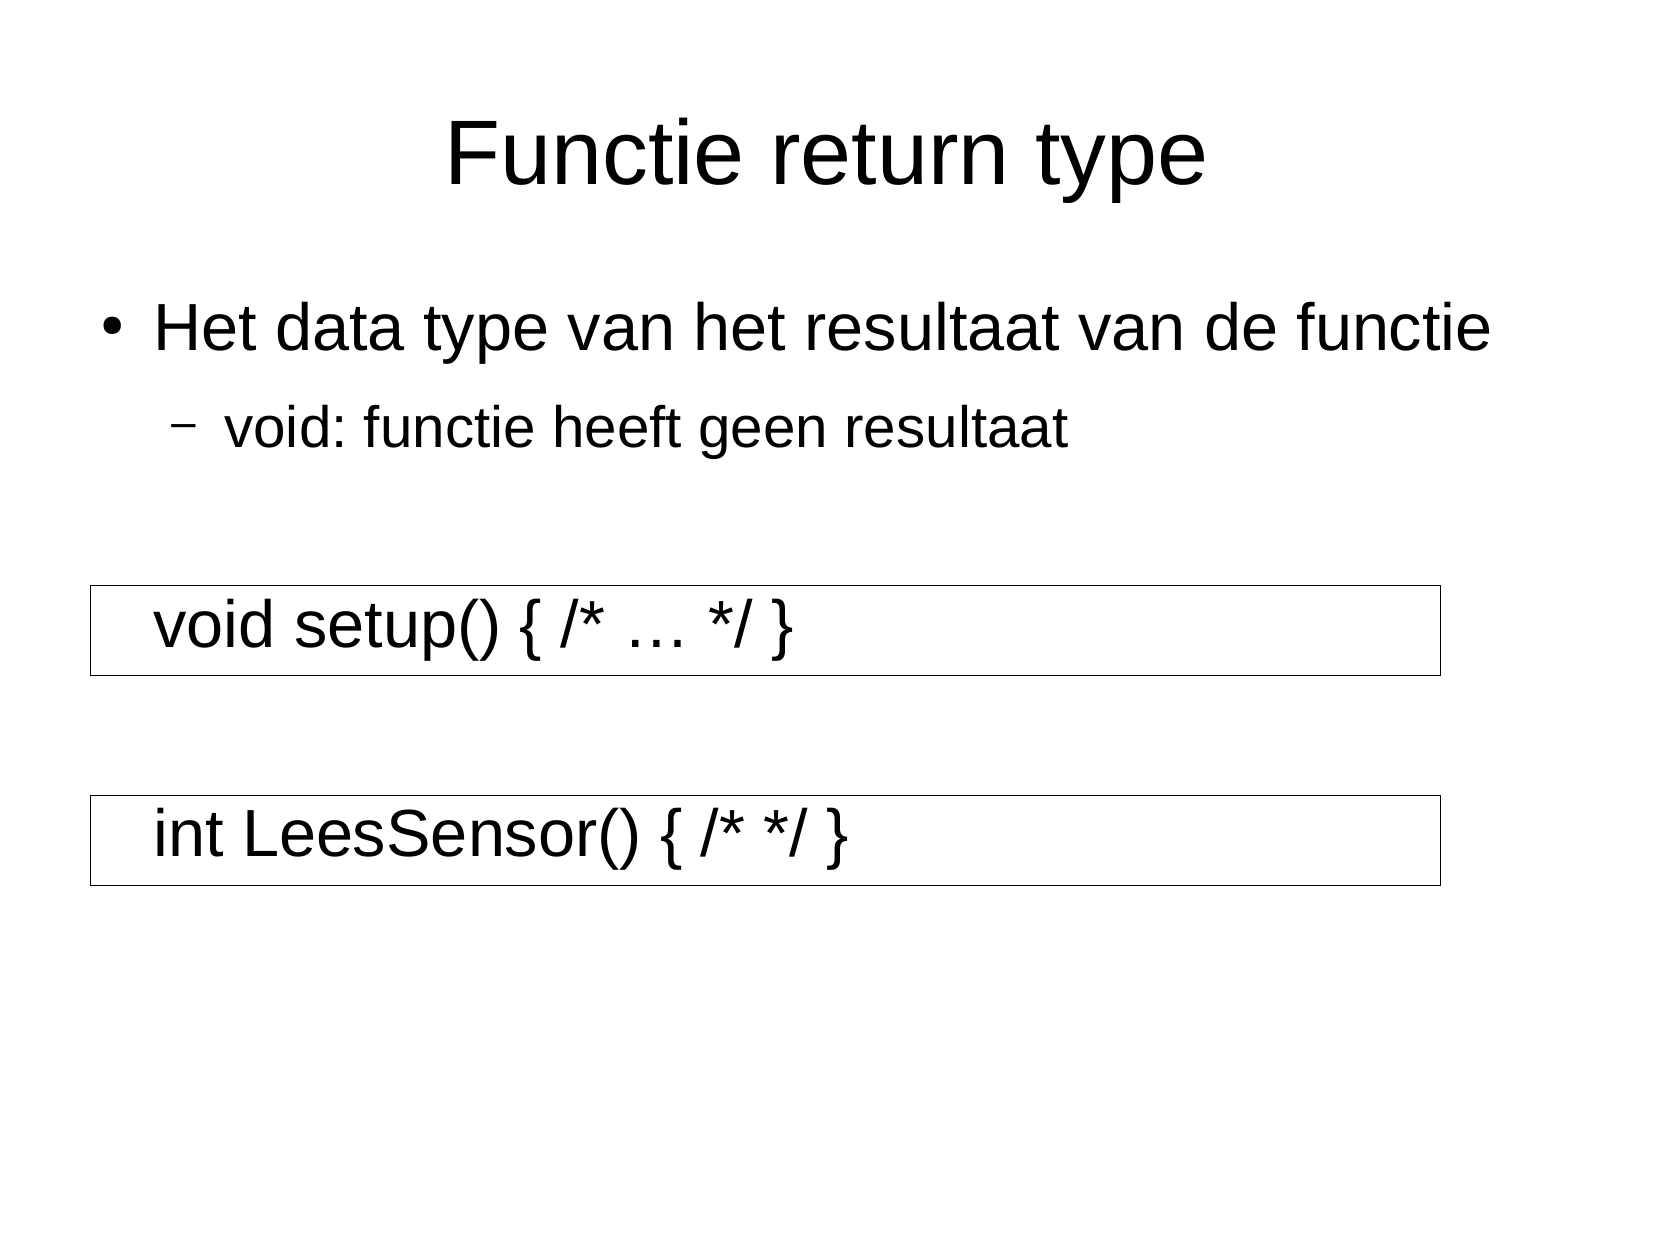

# Functie return type
Het data type van het resultaat van de functie
void: functie heeft geen resultaat
void setup() { /* … */ }
int LeesSensor() { /* */ }